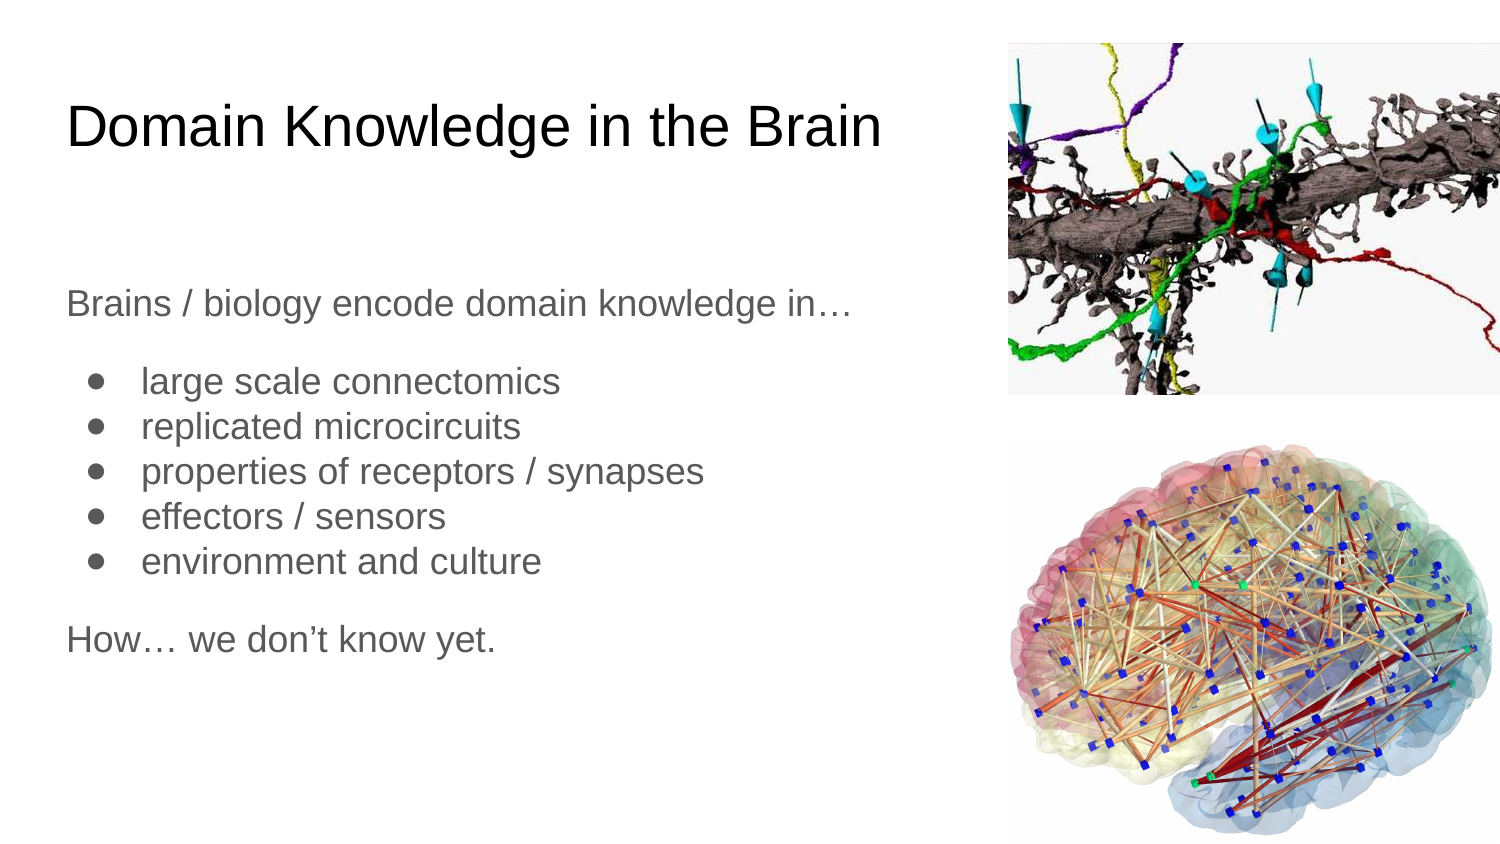

# Domain Knowledge in the Brain
Brains / biology encode domain knowledge in…
large scale connectomics
replicated microcircuits
properties of receptors / synapses
effectors / sensors
environment and culture
How… we don’t know yet.